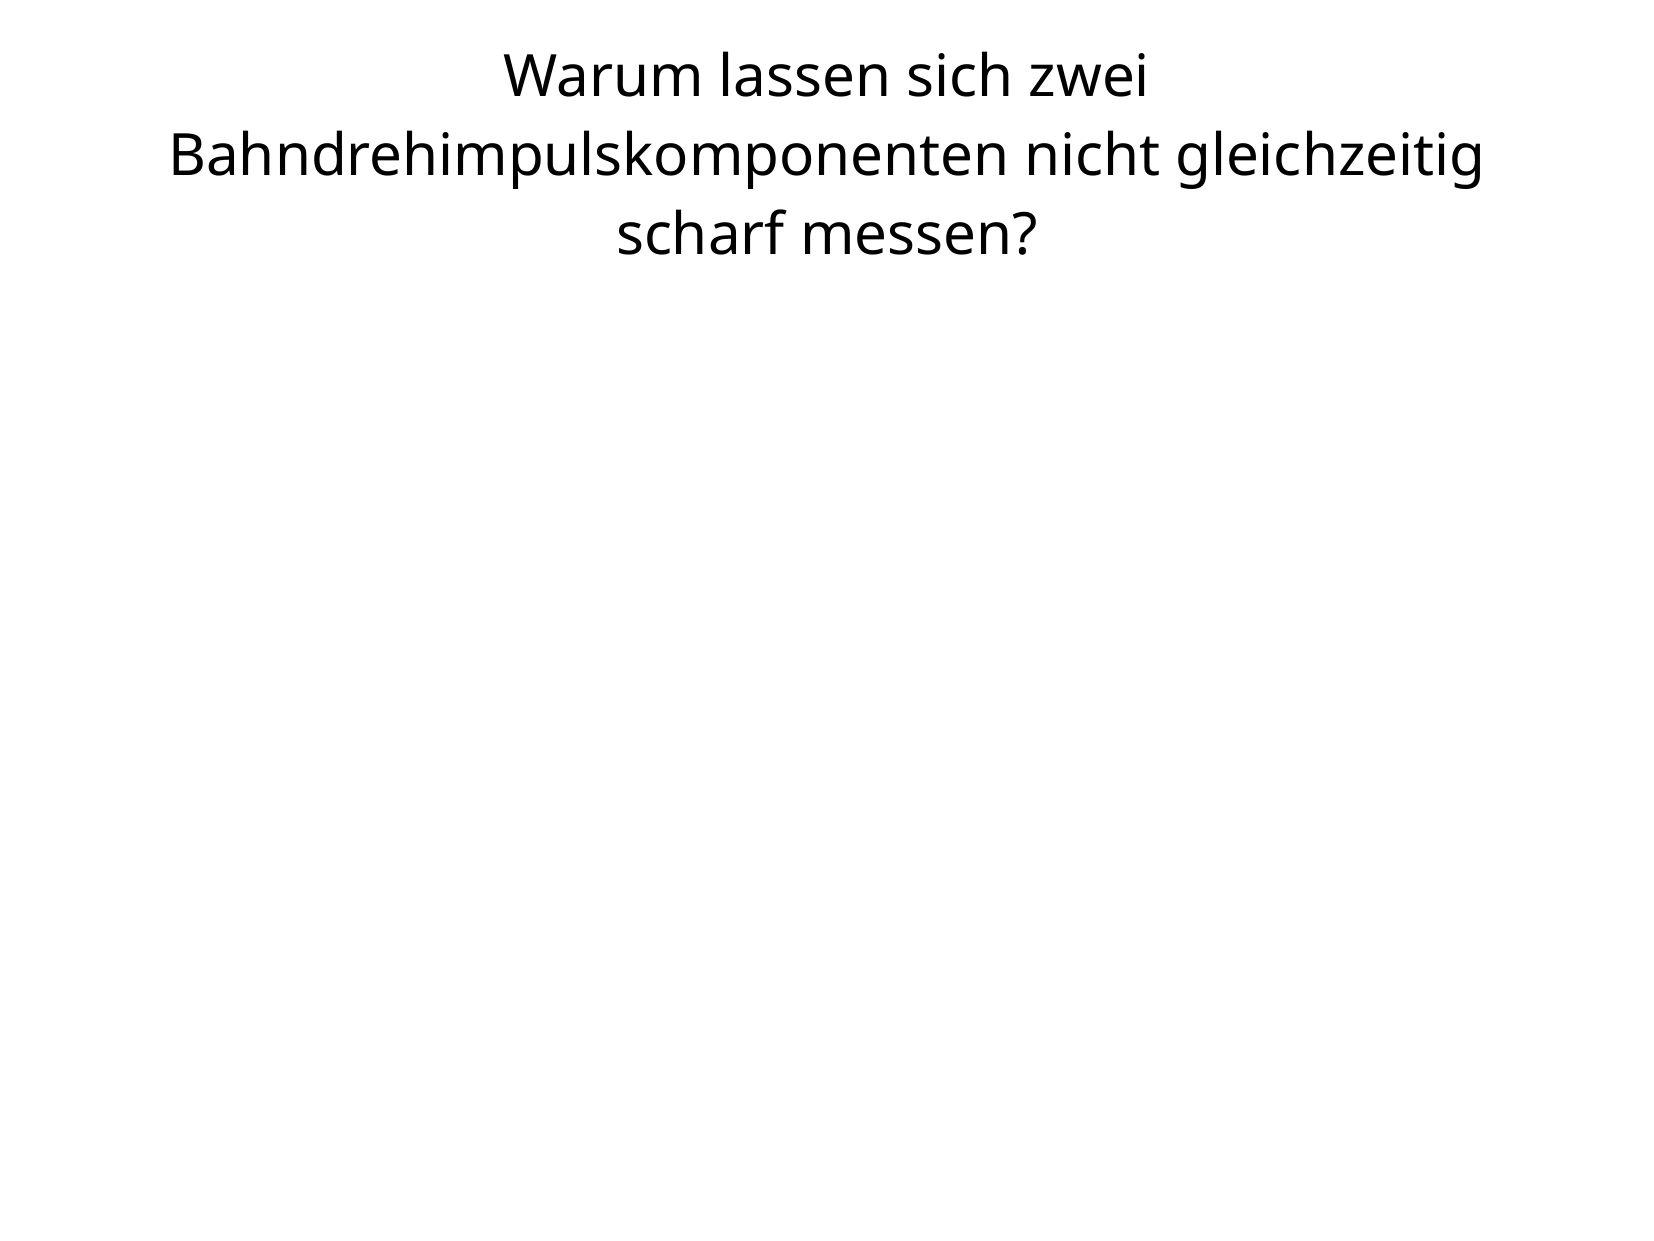

# Warum lassen sich zwei Bahndrehimpulskomponenten nicht gleichzeitig scharf messen?